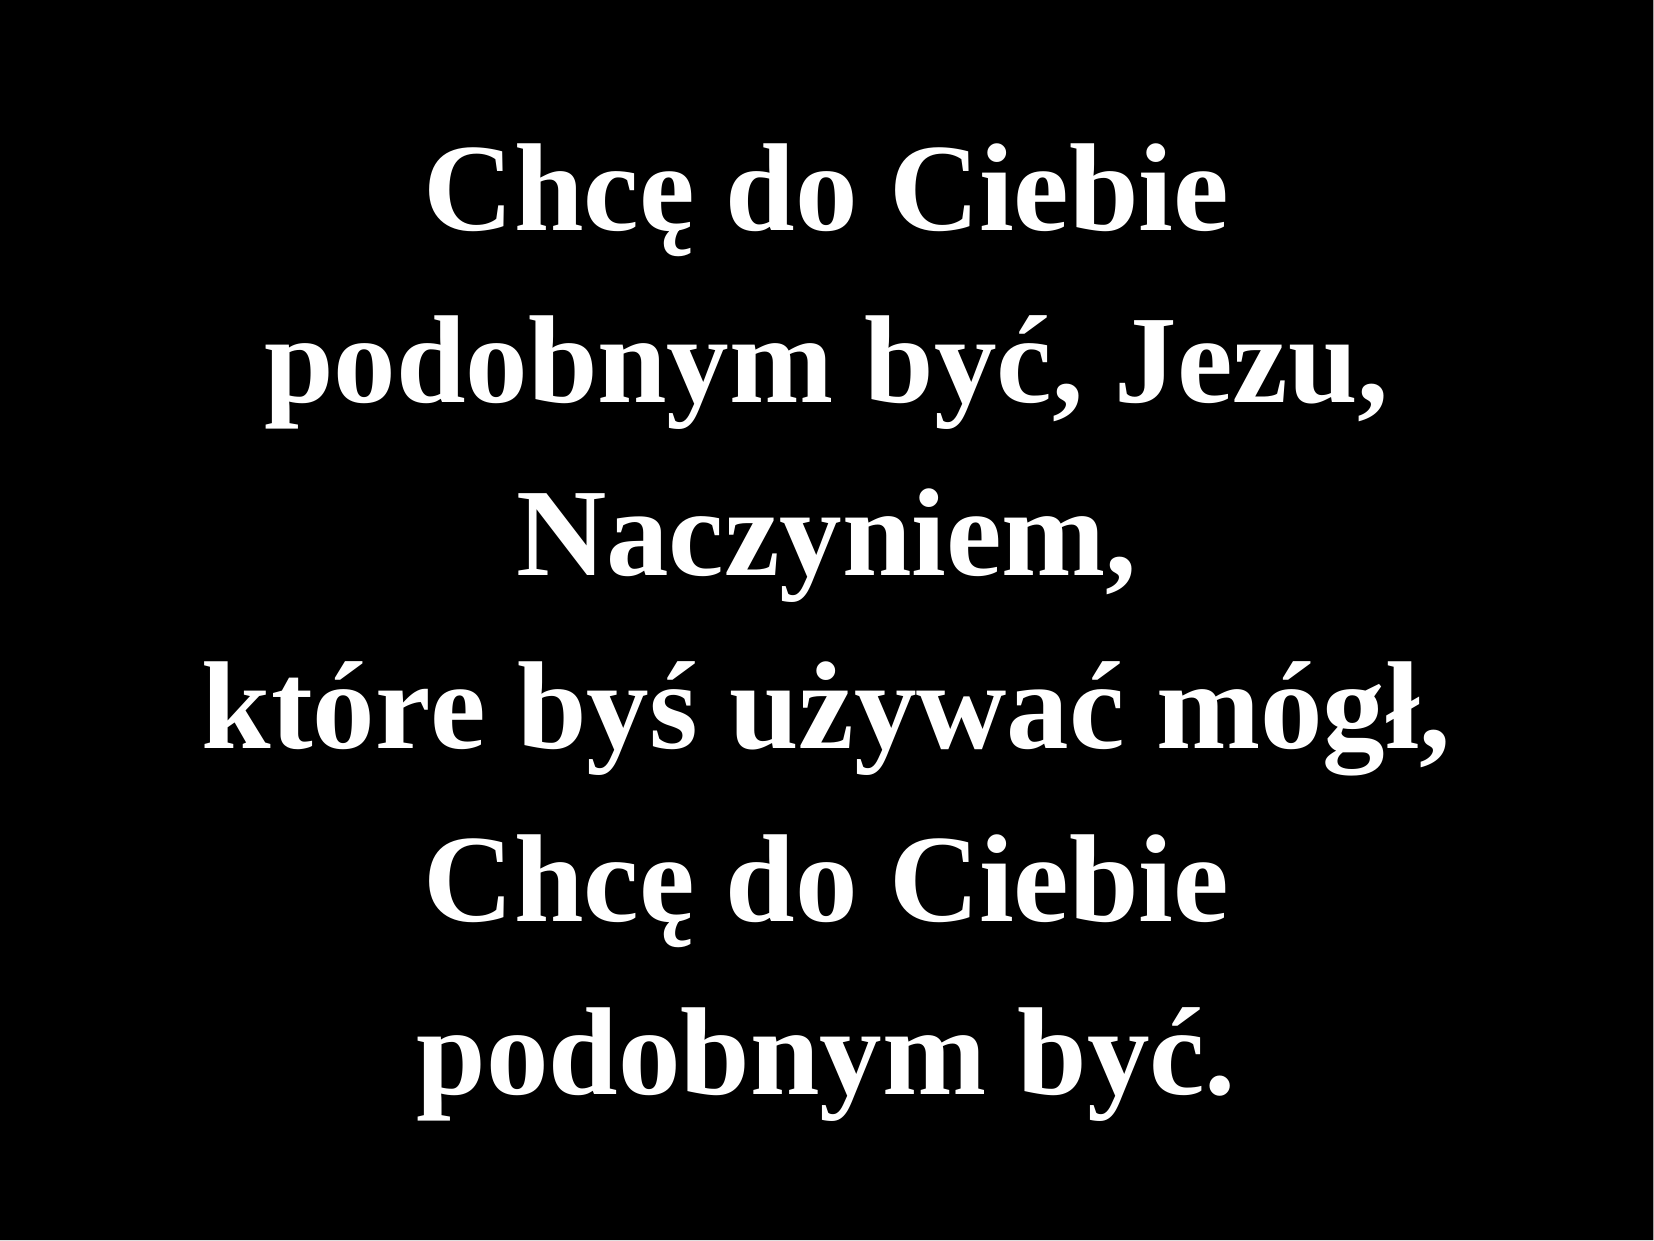

# Chcę do Ciebie ppp podobnym być, Jezu, ppp Naczyniem, ppp które byś używać mógł, ppp Chcę do Ciebie ppp podobnym być.